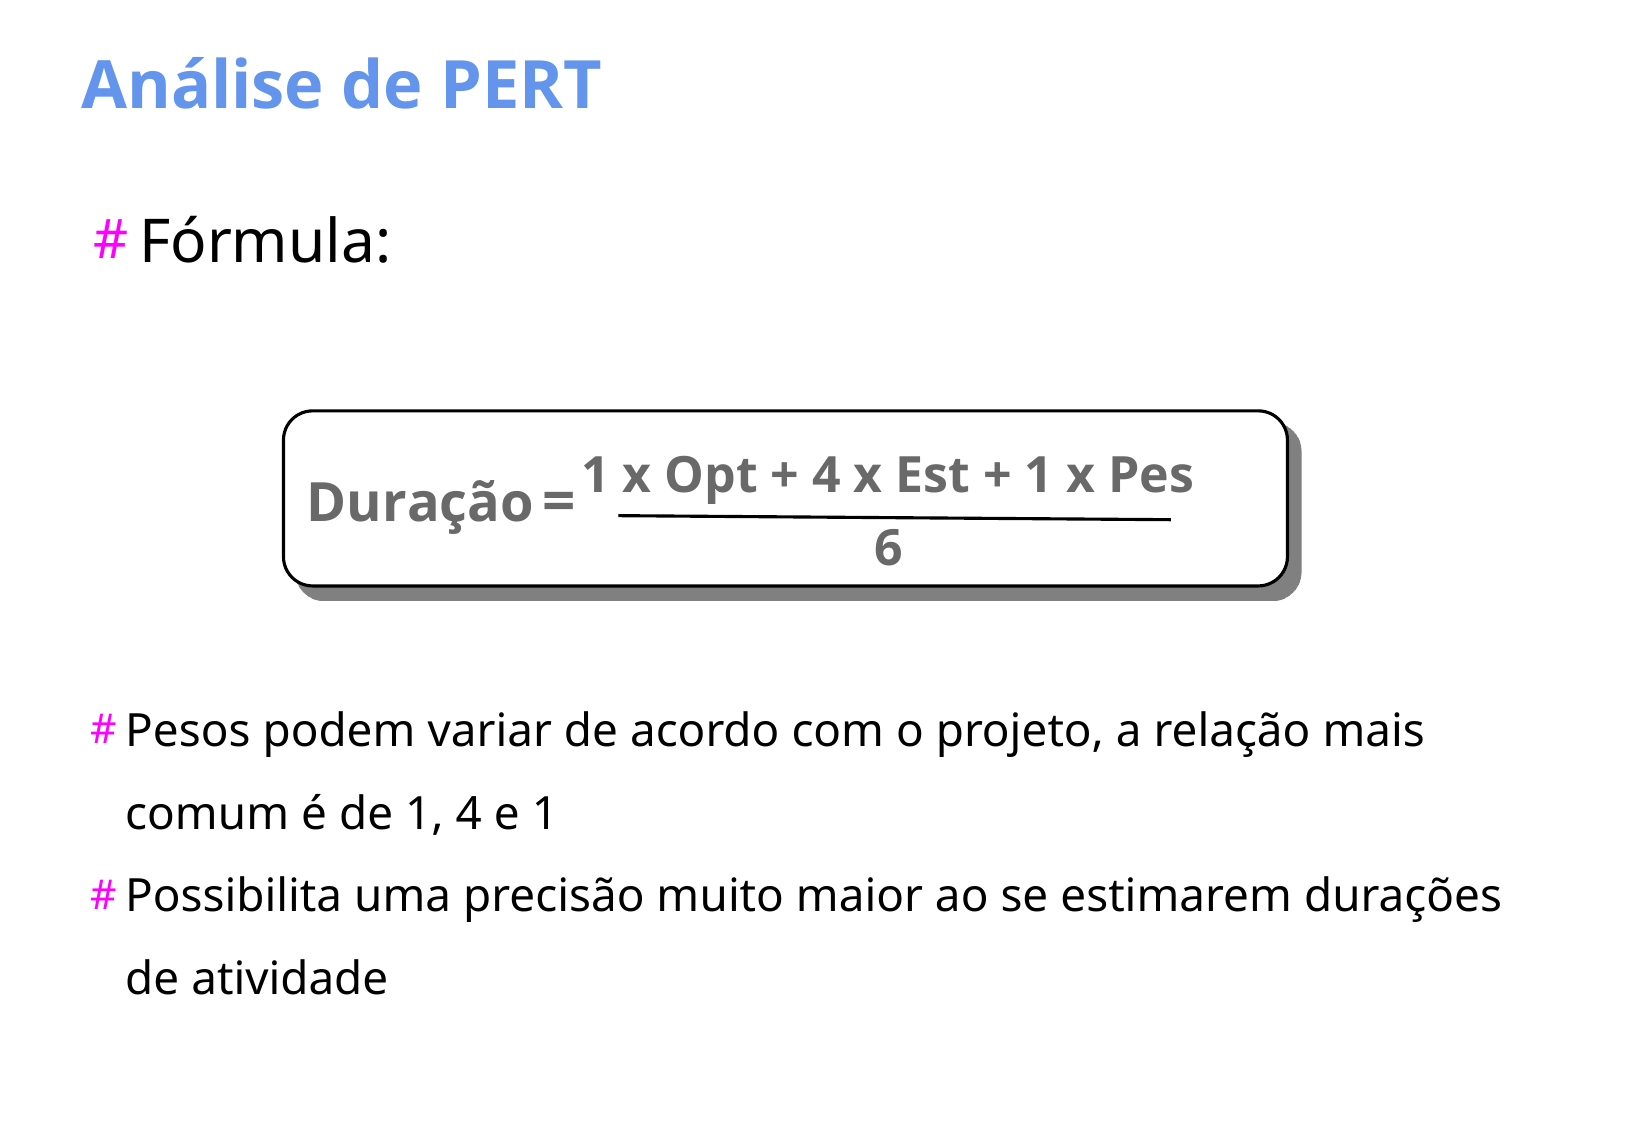

# Análise de PERT
Fórmula:
Duração =
1 x Opt + 4 x Est + 1 x Pes
6
Pesos podem variar de acordo com o projeto, a relação mais comum é de 1, 4 e 1
Possibilita uma precisão muito maior ao se estimarem durações de atividade